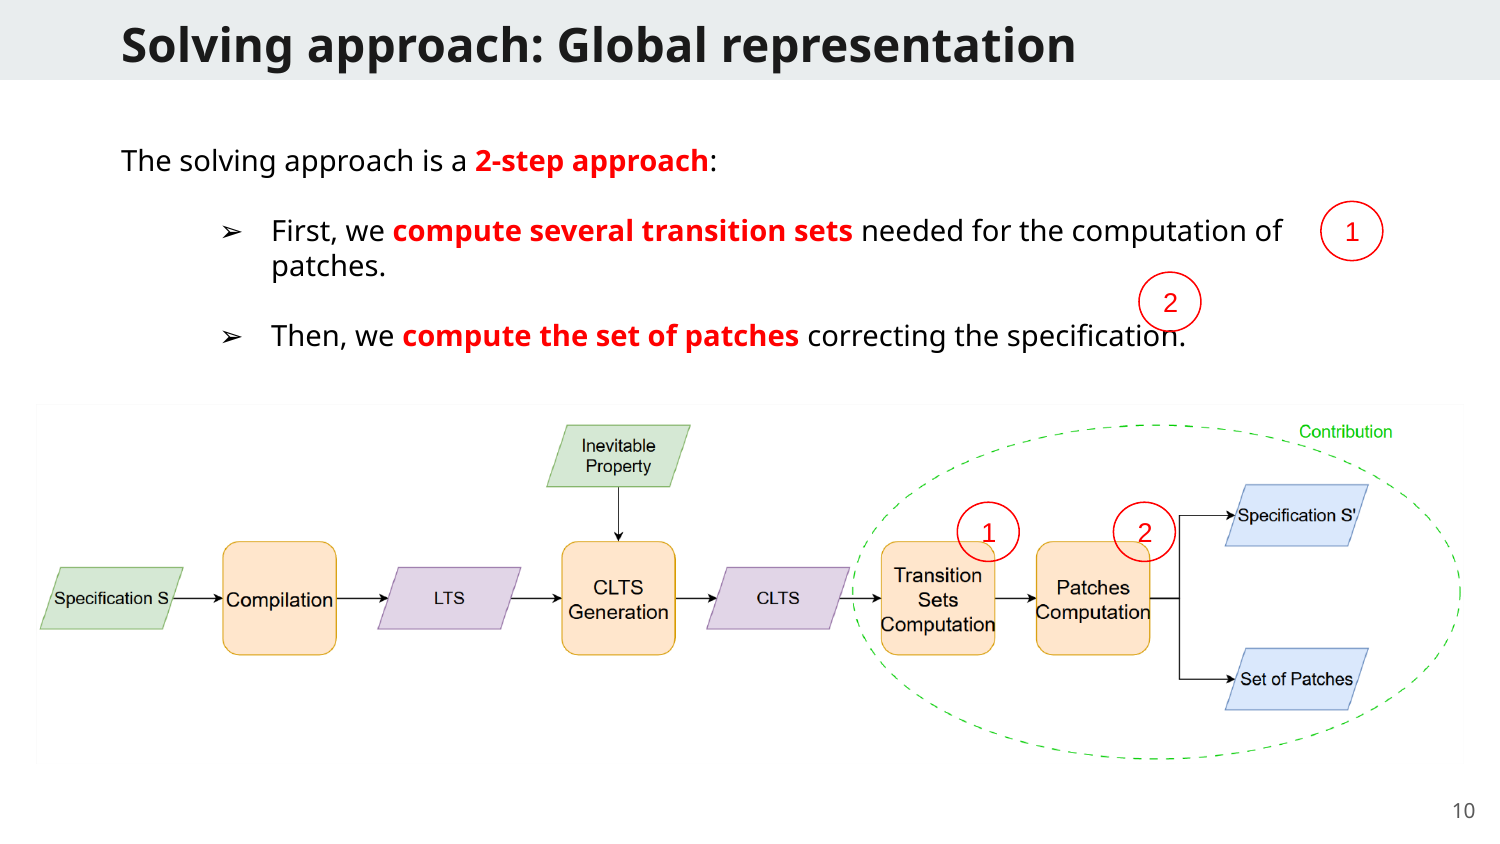

# Solving approach: Global representation
The solving approach is a 2-step approach:
First, we compute several transition sets needed for the computation of patches.
Then, we compute the set of patches correcting the specification.
1
2
1
2